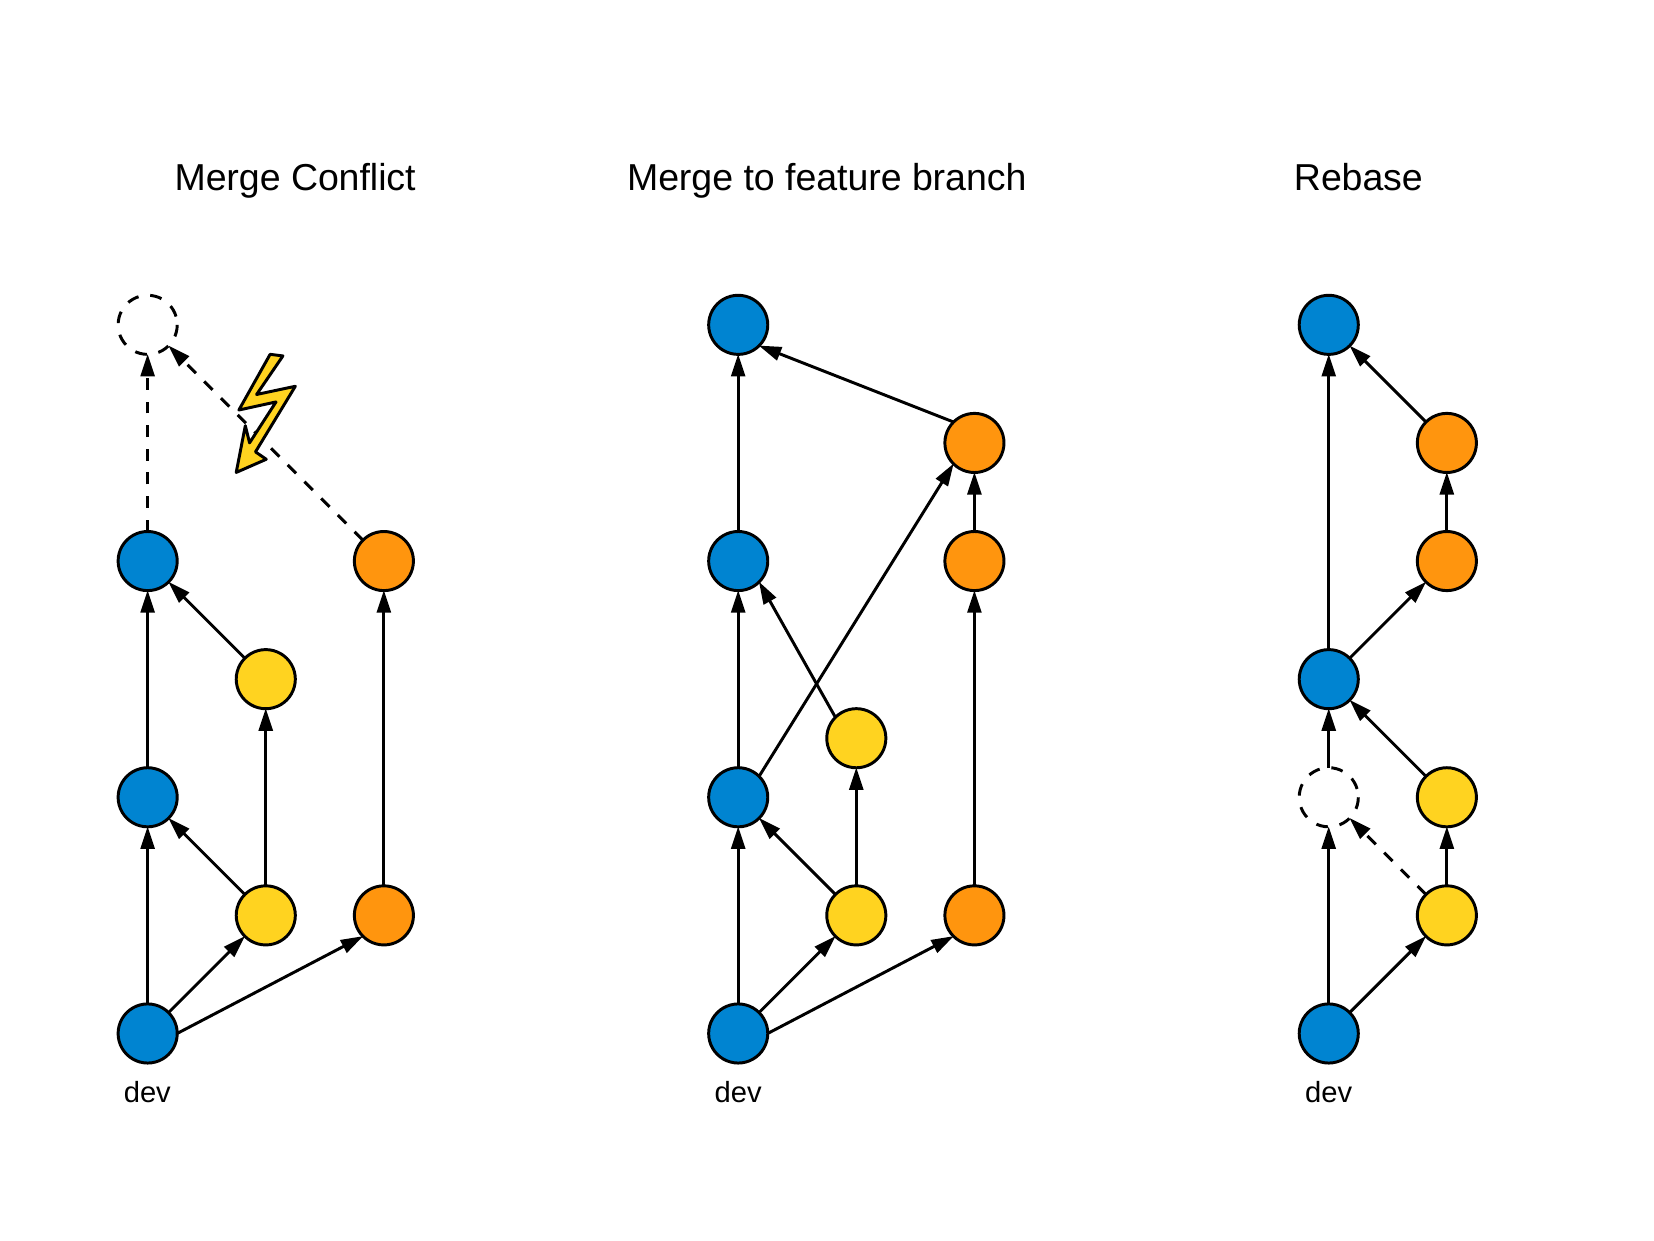

Merge Conflict
Merge to feature branch
Rebase
dev
dev
dev